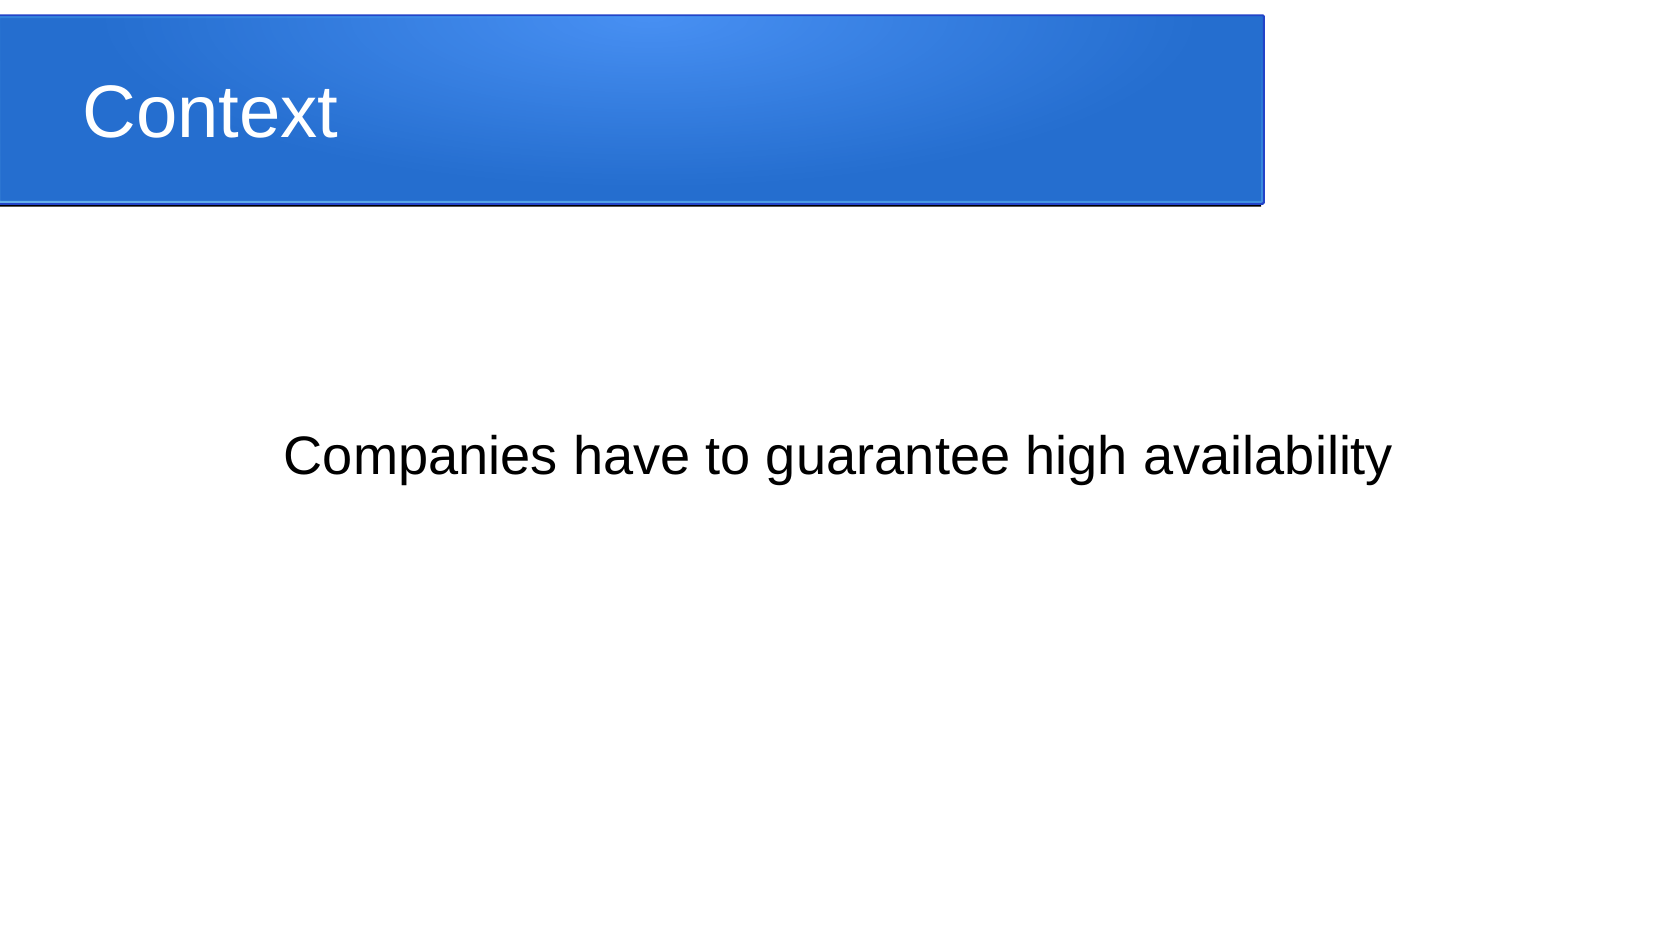

# Context
Companies have to guarantee high availability